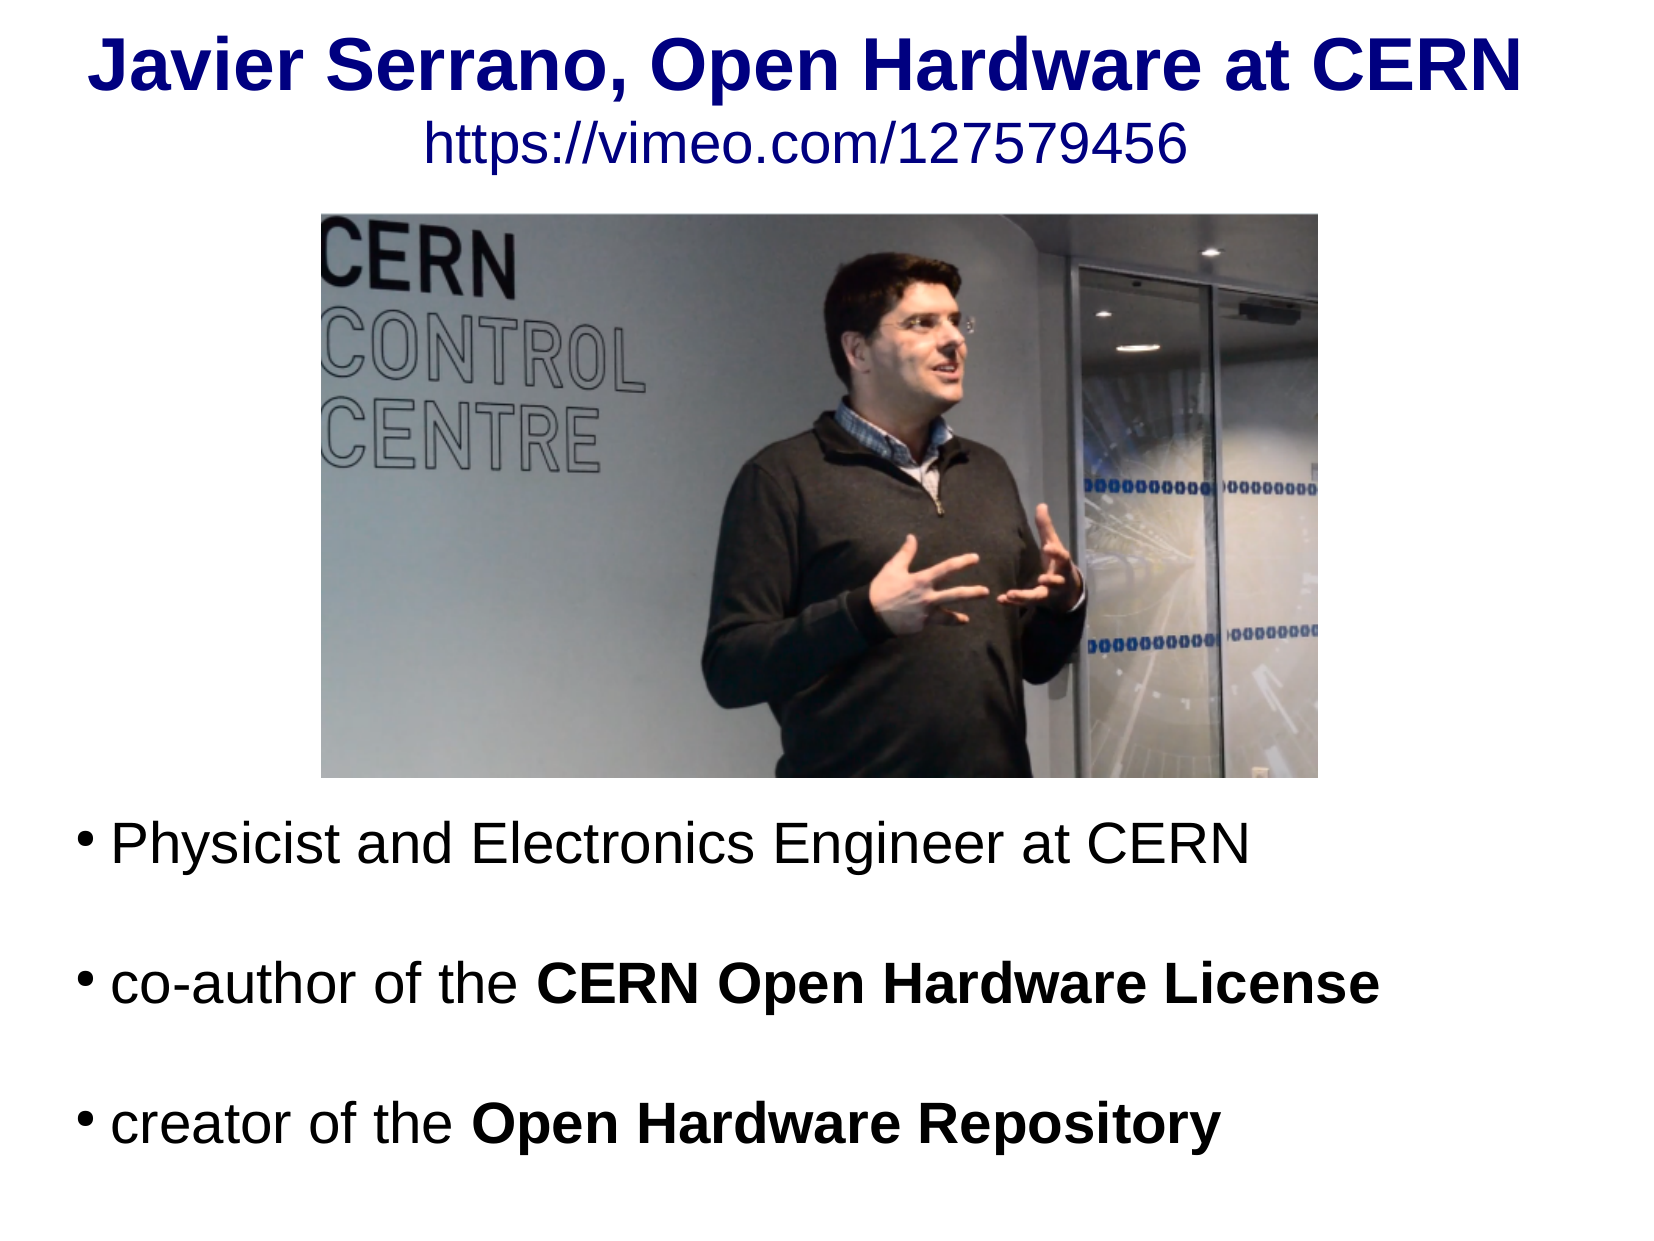

Javier Serrano, Open Hardware at CERN
https://vimeo.com/127579456
Physicist and Electronics Engineer at CERN
co-author of the CERN Open Hardware License
creator of the Open Hardware Repository